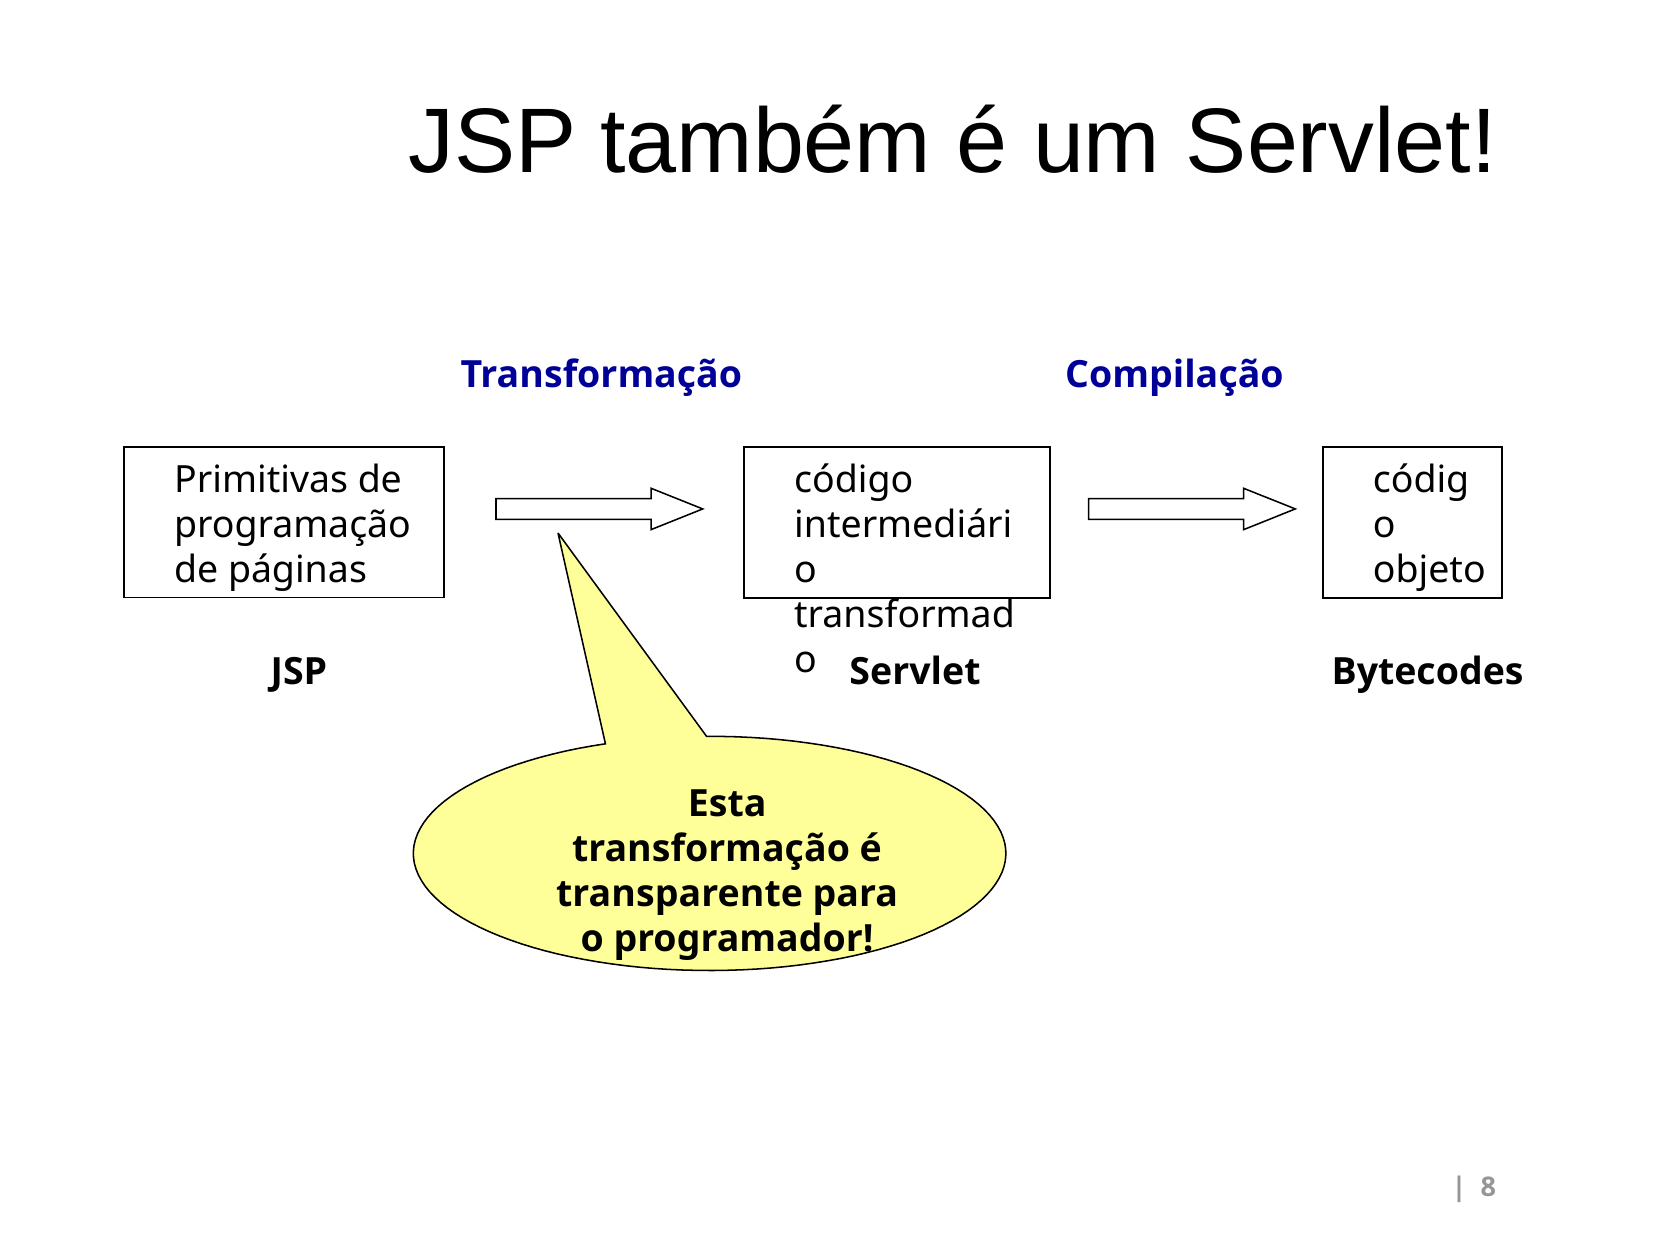

# JSP também é um Servlet!
Compilação
Transformação
Primitivas de programação de páginas
código intermediário transformado
código objeto
Servlet
Bytecodes
JSP
Esta transformação é transparente para o programador!